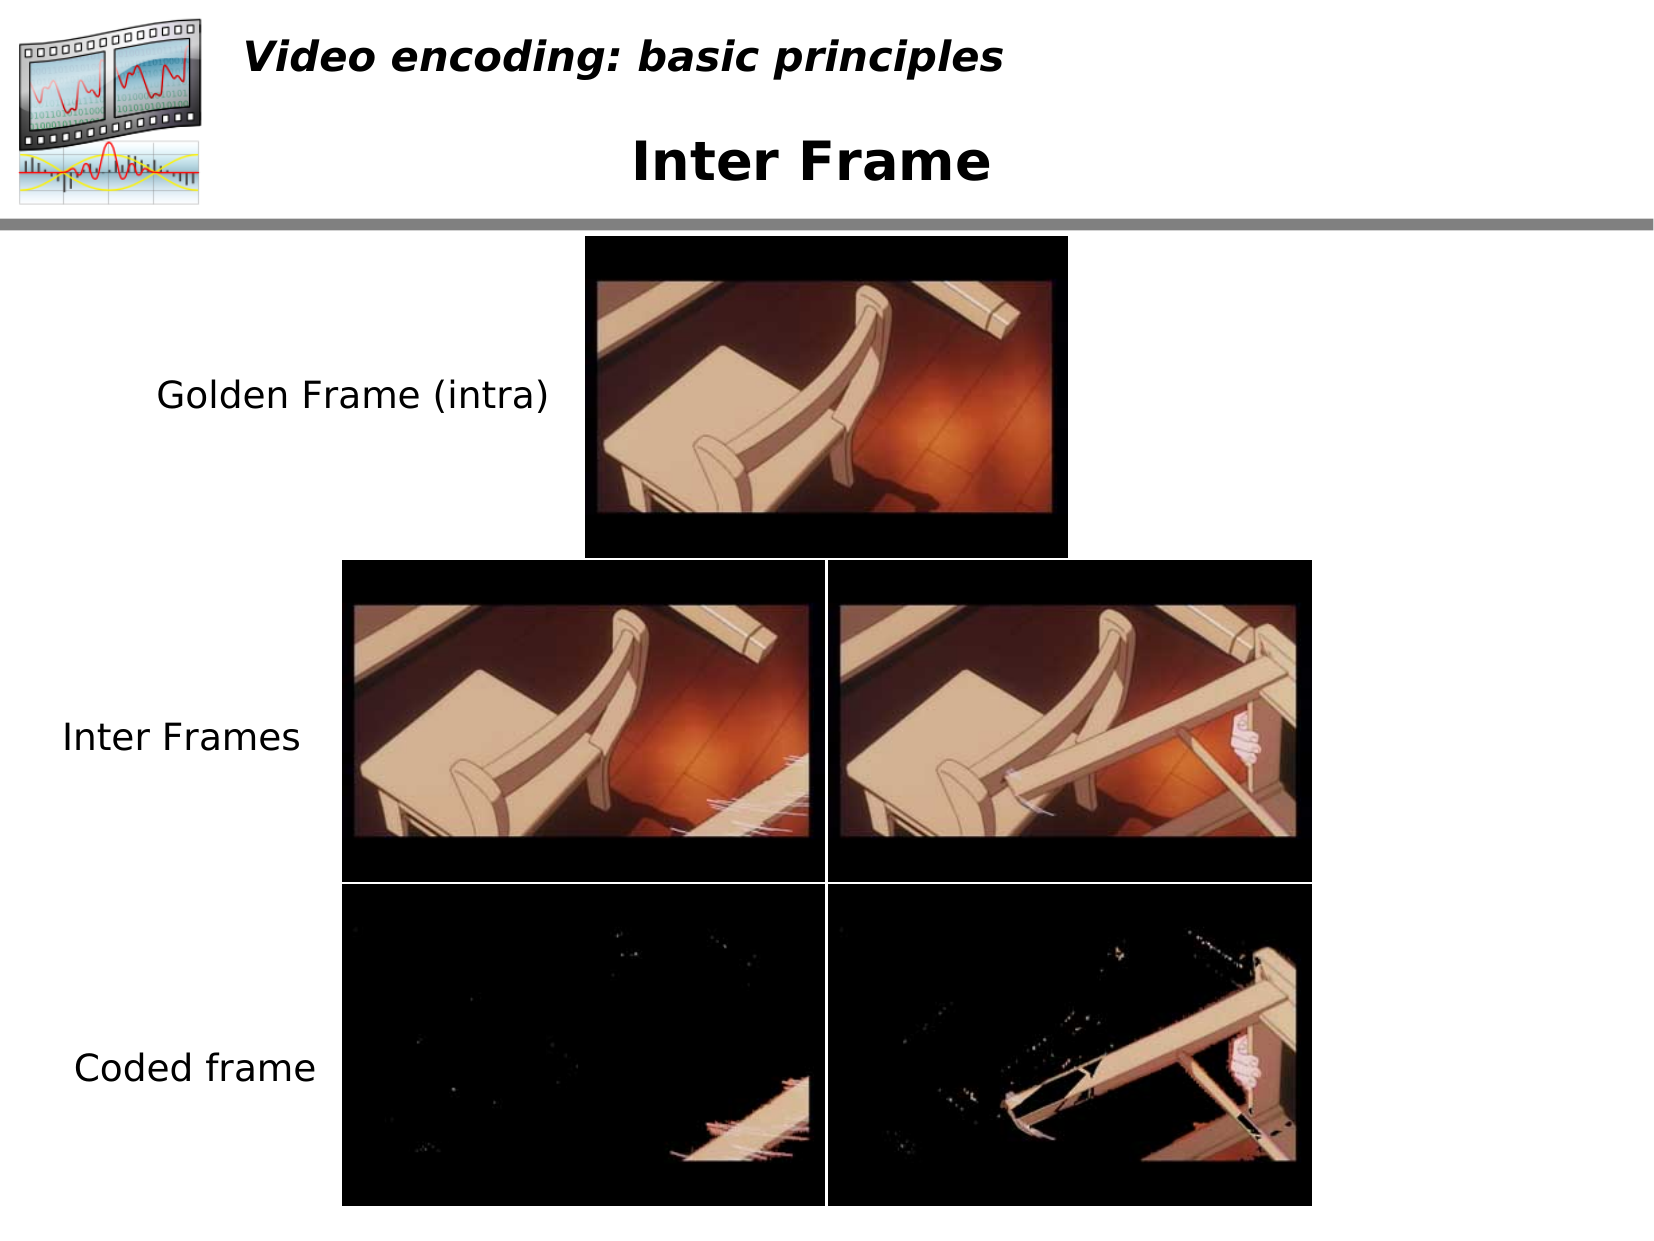

Video encoding: basic principles
Inter Frame
Golden Frame (intra)
Inter Frames
Inter Frames
Coded frame